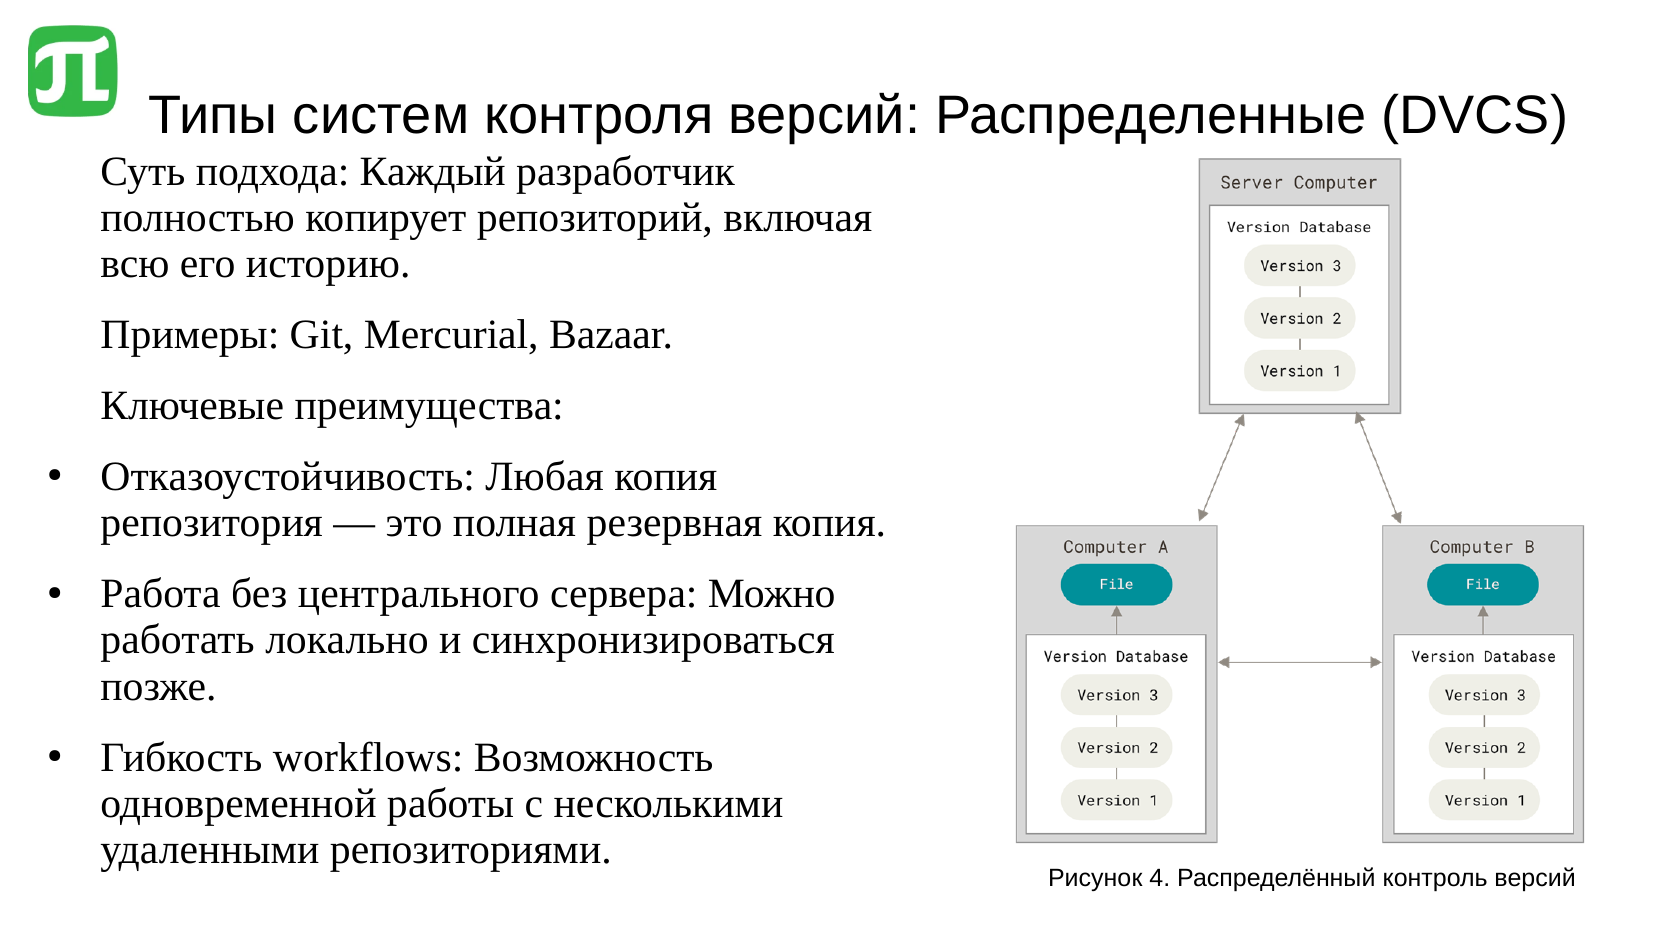

# Типы систем контроля версий: Распределенные (DVCS)
Суть подхода: Каждый разработчик полностью копирует репозиторий, включая всю его историю.
Примеры: Git, Mercurial, Bazaar.
Ключевые преимущества:
Отказоустойчивость: Любая копия репозитория — это полная резервная копия.
Работа без центрального сервера: Можно работать локально и синхронизироваться позже.
Гибкость workflows: Возможность одновременной работы с несколькими удаленными репозиториями.
Рисунок 4. Распределённый контроль версий